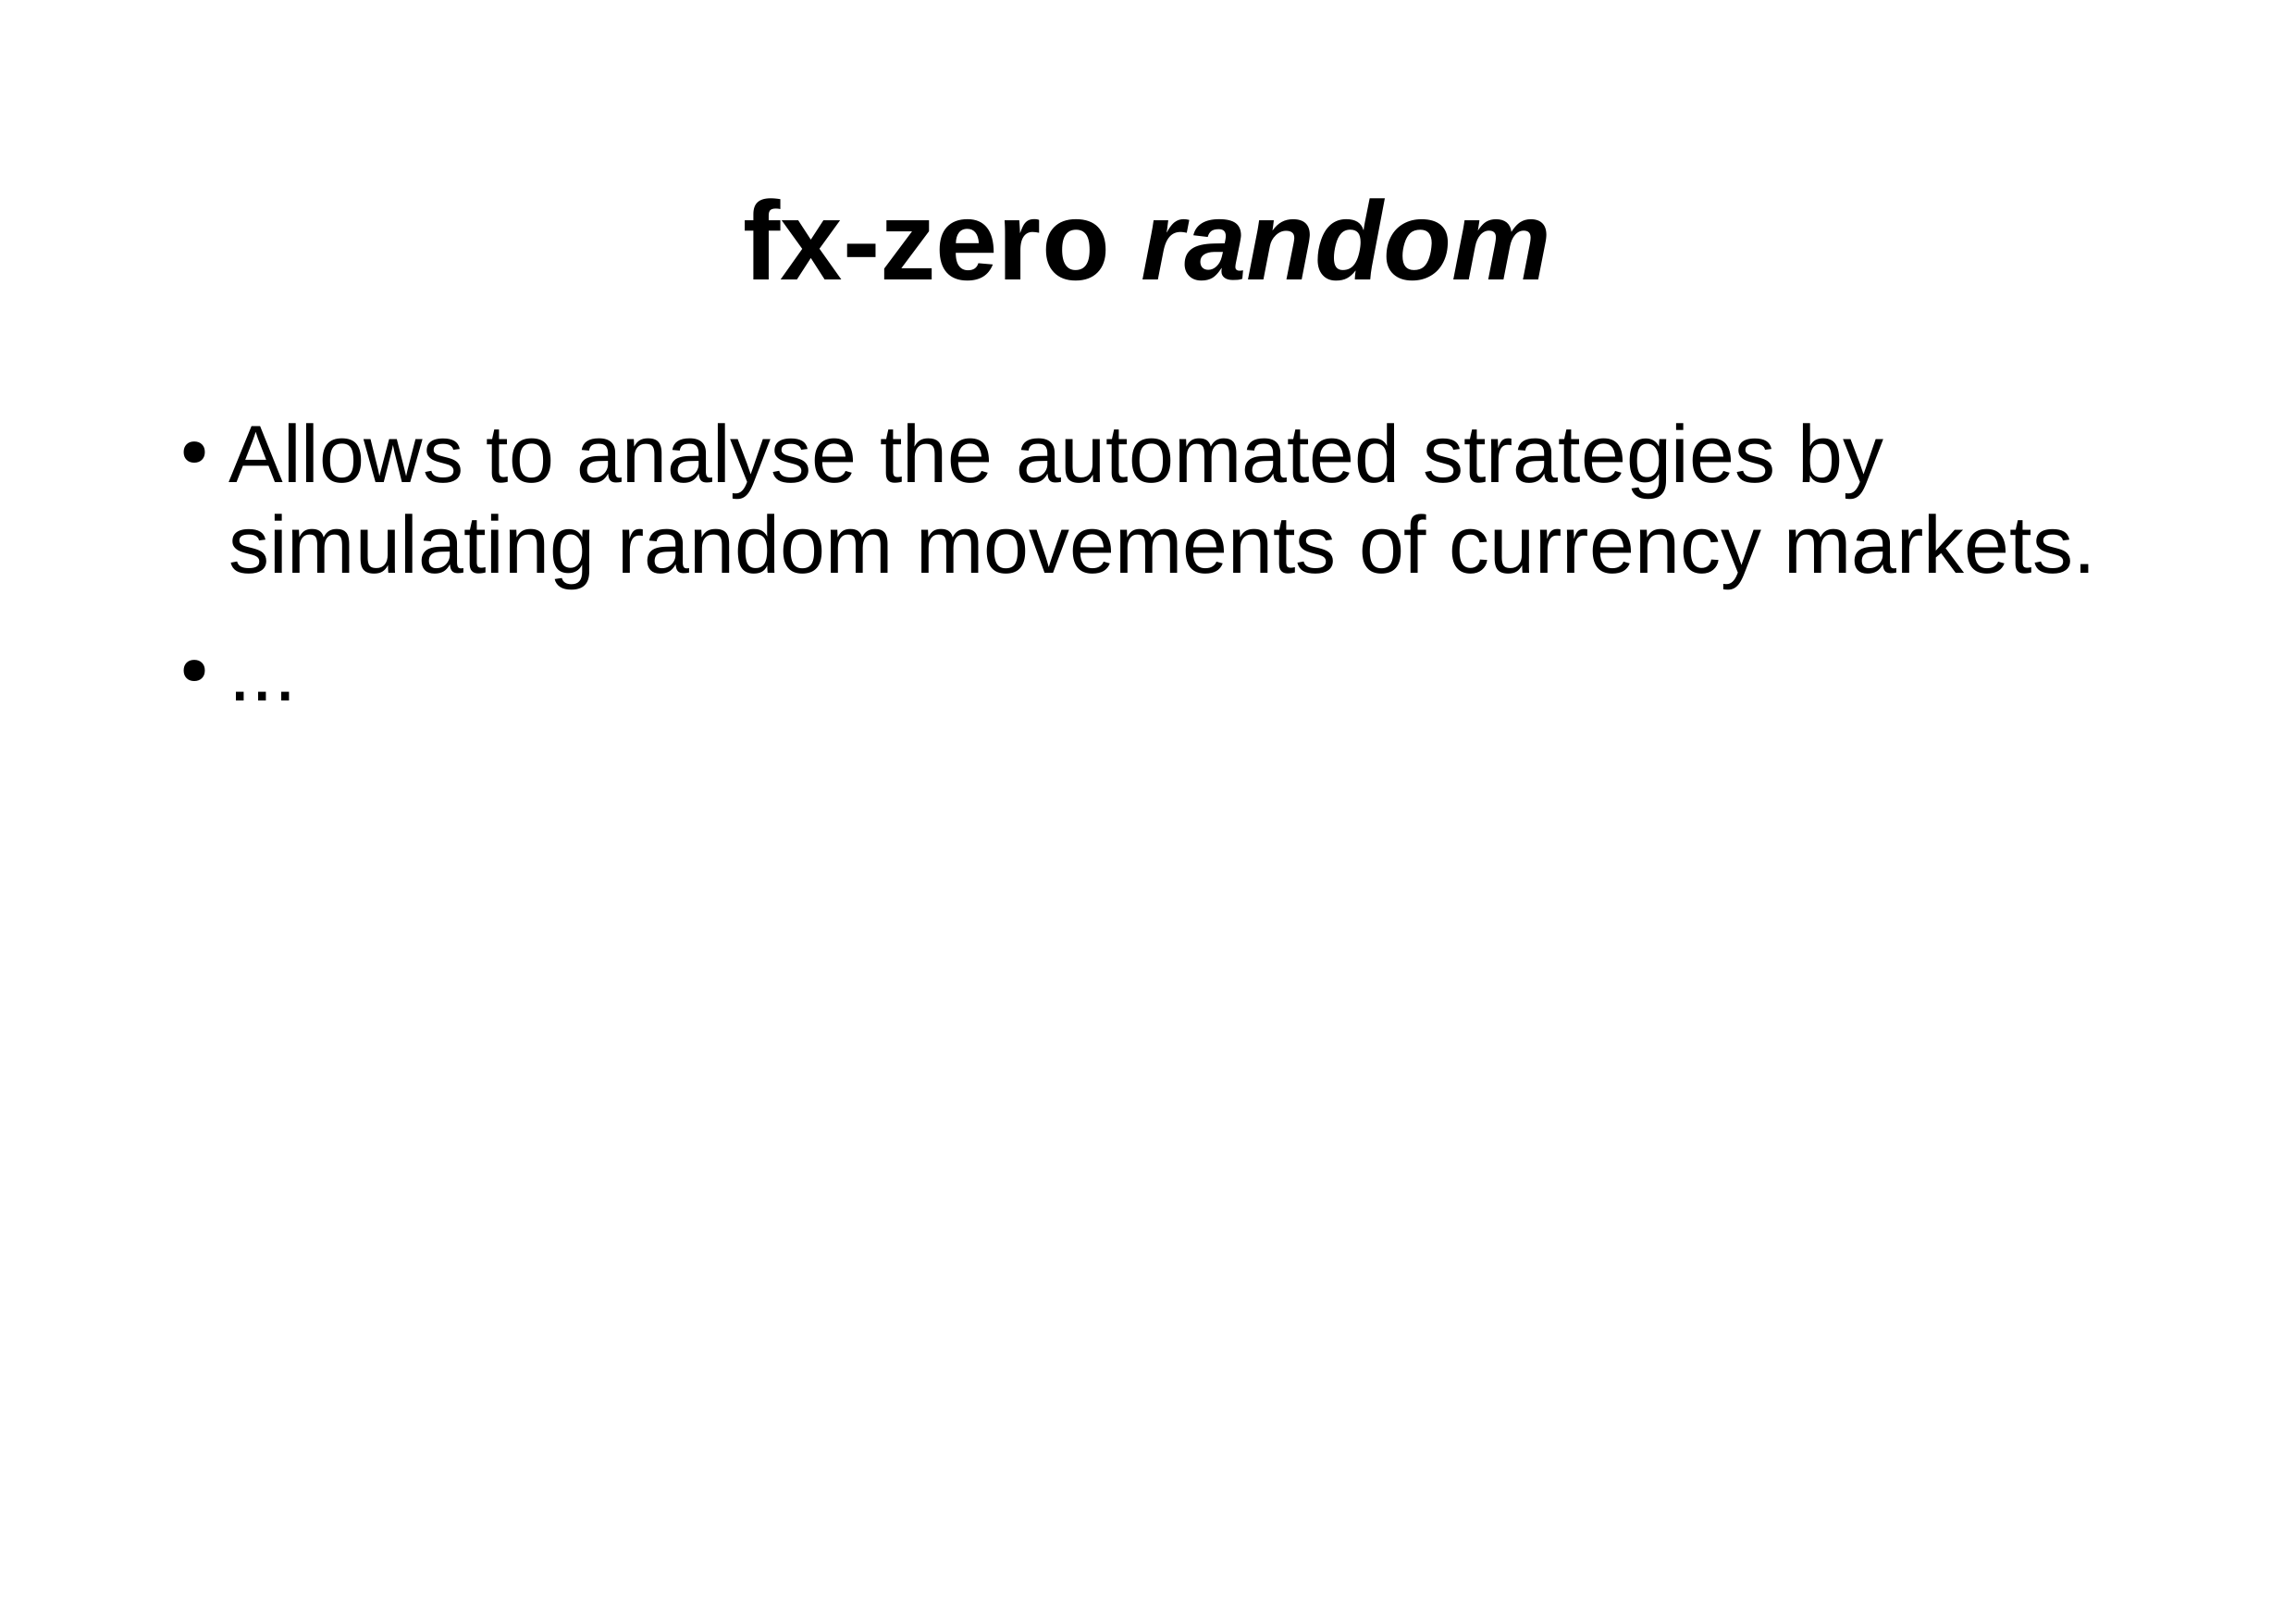

# fx-zero random
Allows to analyse the automated strategies by simulating random movements of currency markets.
...